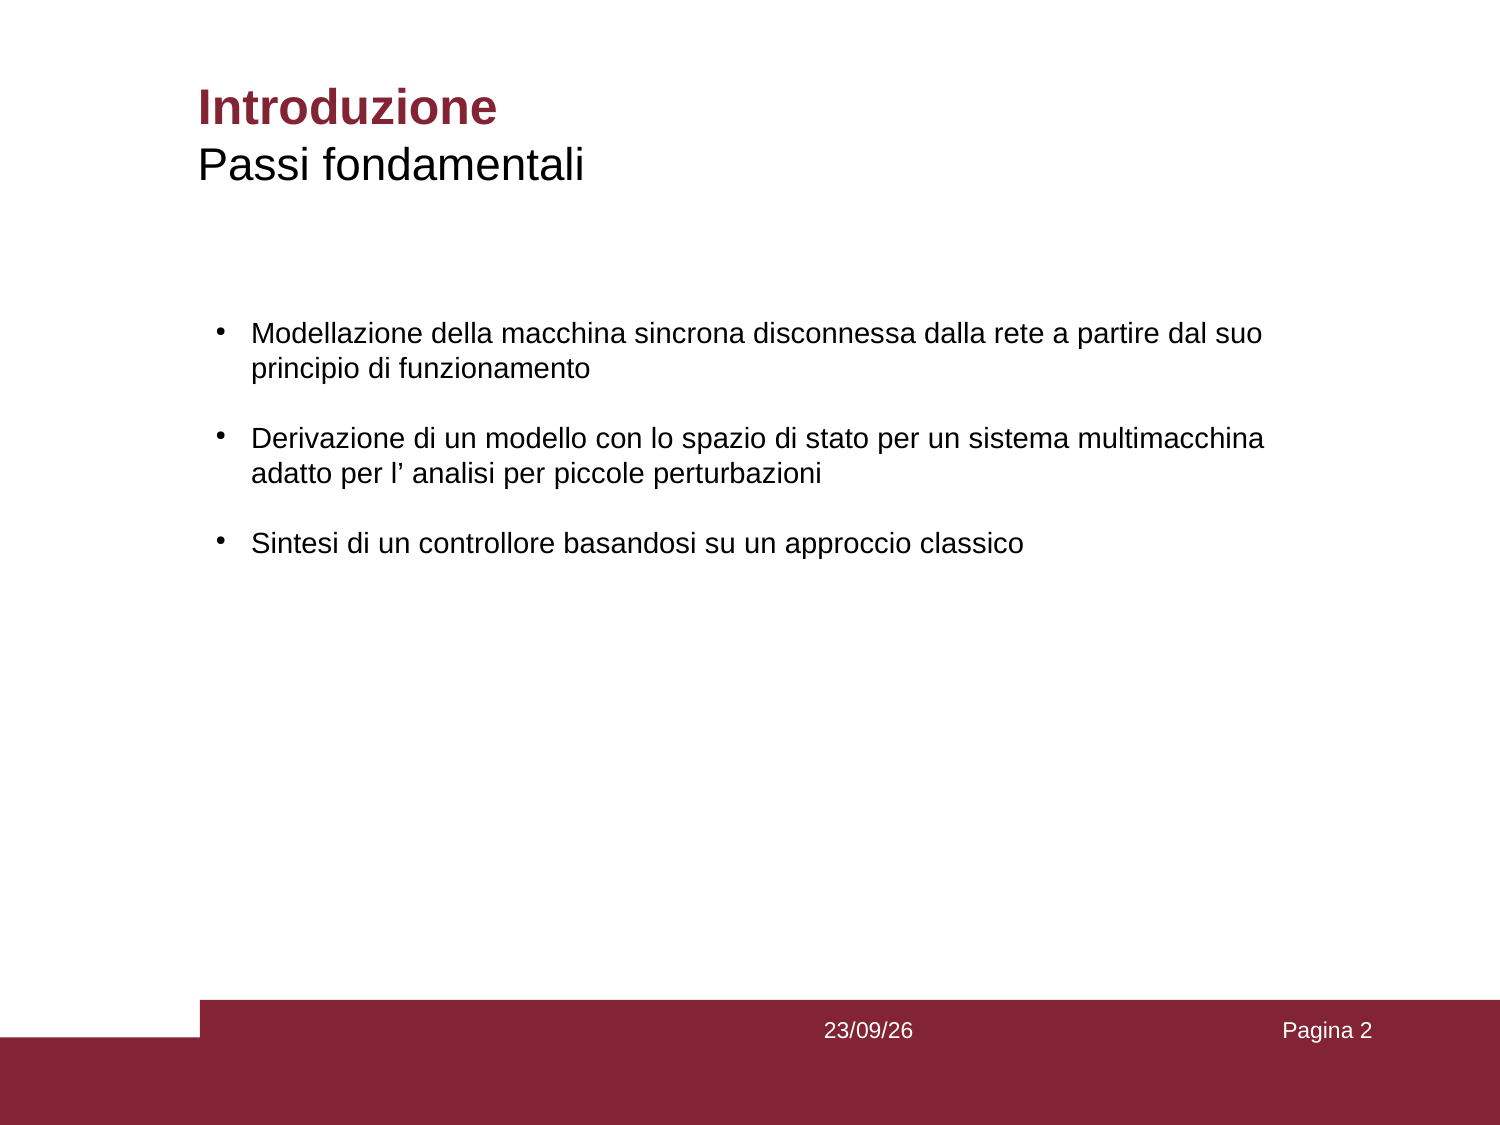

# Introduzione
Passi fondamentali
Modellazione della macchina sincrona disconnessa dalla rete a partire dal suo principio di funzionamento
Derivazione di un modello con lo spazio di stato per un sistema multimacchina adatto per l’ analisi per piccole perturbazioni
Sintesi di un controllore basandosi su un approccio classico
Titolo Presentazione
2